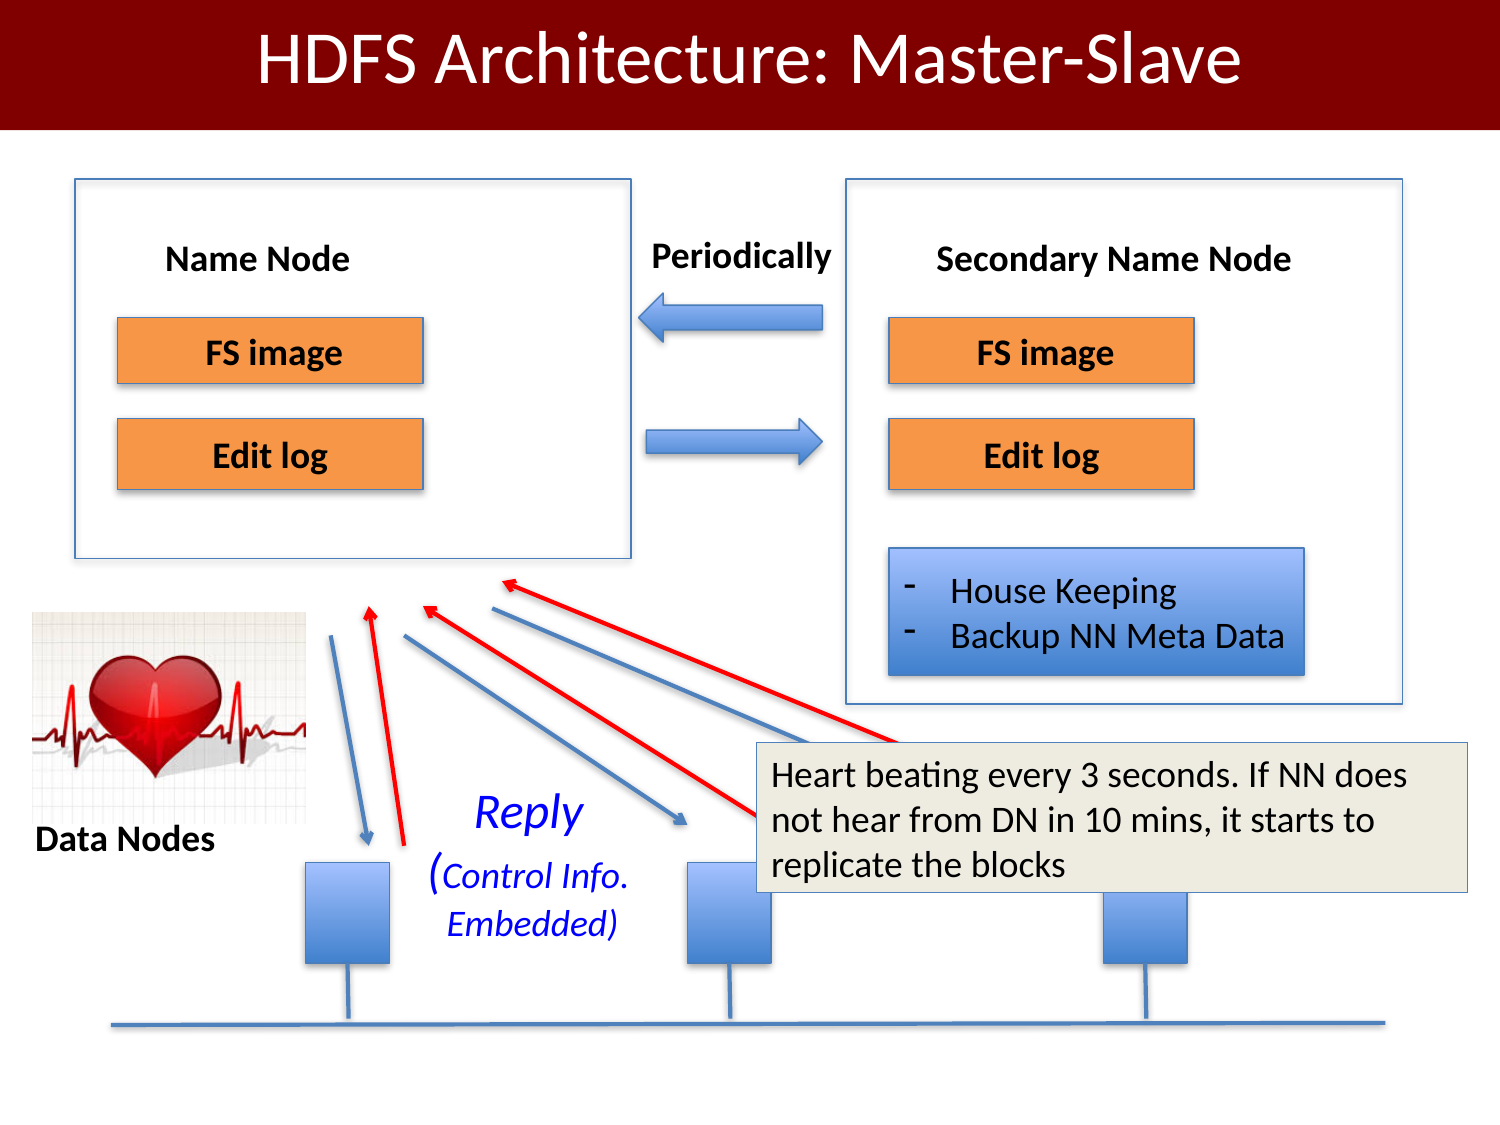

HDFS Architecture: Master-Slave
#
Periodically
Name Node
Secondary Name Node
 FS image
 FS image
Edit log
Edit log
House Keeping
Backup NN Meta Data
Heart beating every 3 seconds. If NN does not hear from DN in 10 mins, it starts to replicate the blocks
Reply
(Control Info.
 Embedded)
Data Nodes